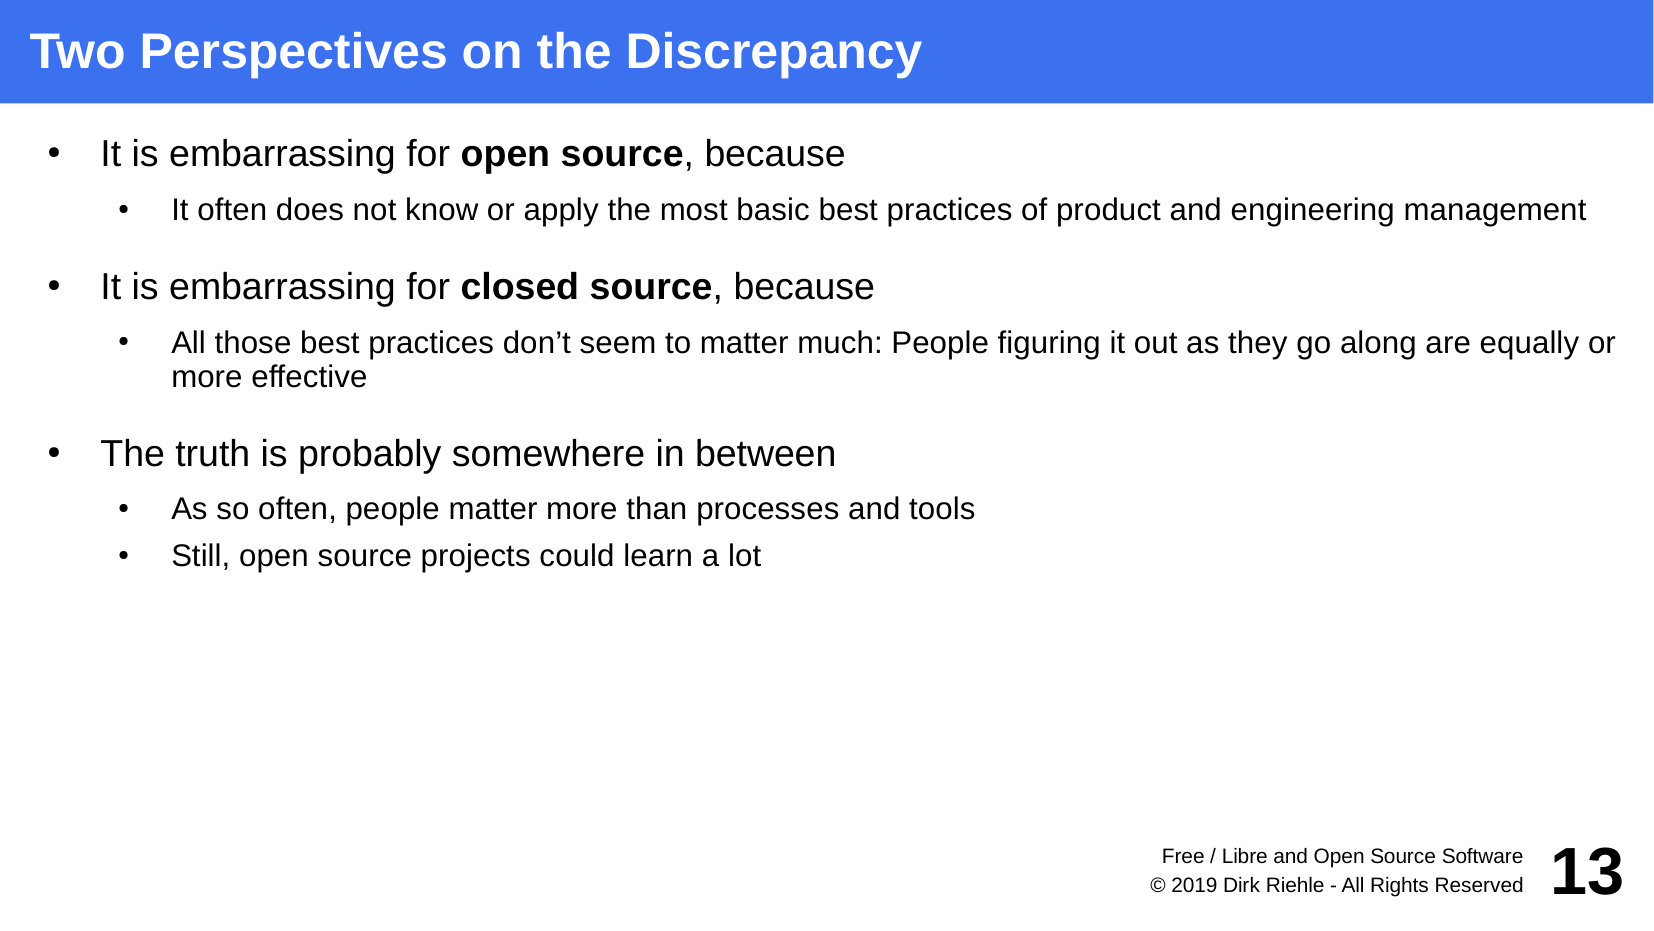

# Two Perspectives on the Discrepancy
It is embarrassing for open source, because
It often does not know or apply the most basic best practices of product and engineering management
It is embarrassing for closed source, because
All those best practices don’t seem to matter much: People figuring it out as they go along are equally or more effective
The truth is probably somewhere in between
As so often, people matter more than processes and tools
Still, open source projects could learn a lot
Free / Libre and Open Source Software
13
© 2019 Dirk Riehle - All Rights Reserved